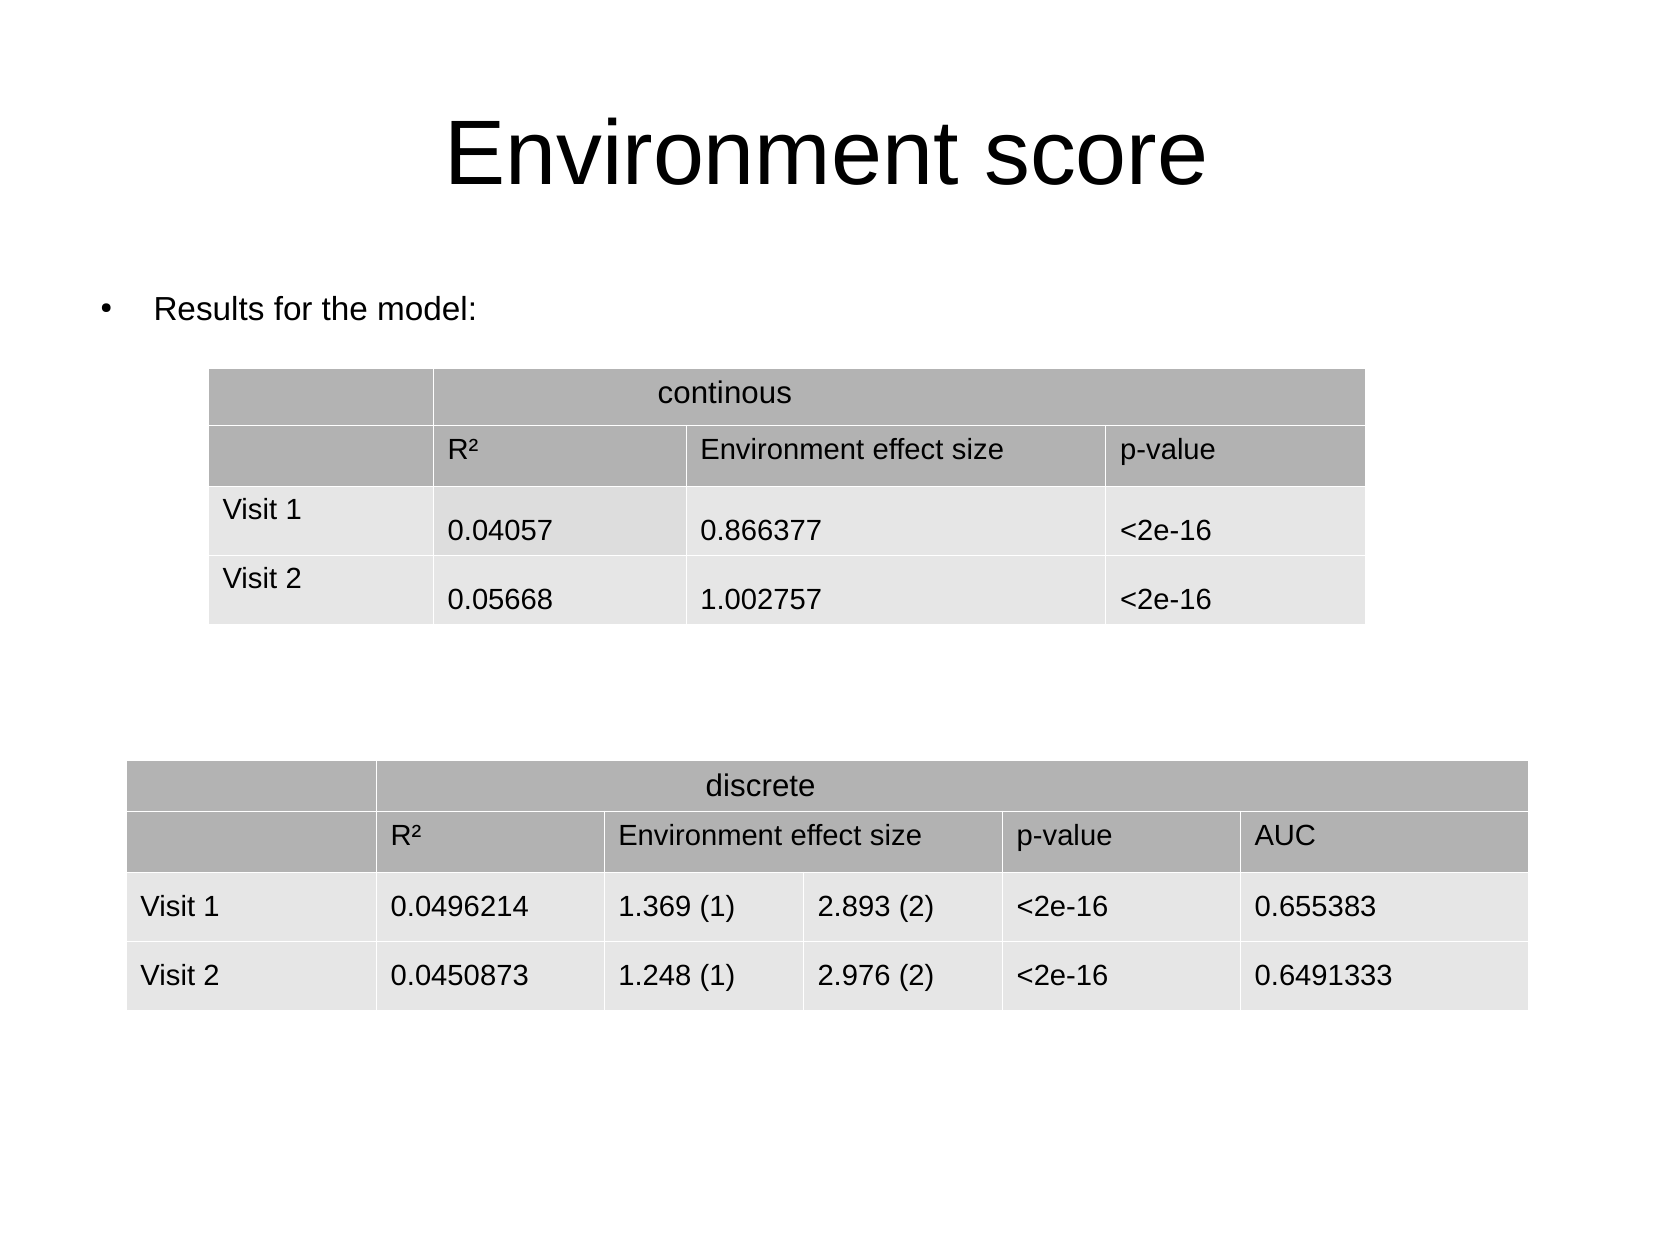

# Environment score
Results for the model:
| | continous | | |
| --- | --- | --- | --- |
| | R² | Environment effect size | p-value |
| Visit 1 | 0.04057 | 0.866377 | <2e-16 |
| Visit 2 | 0.05668 | 1.002757 | <2e-16 |
| | discrete | | | | |
| --- | --- | --- | --- | --- | --- |
| | R² | Environment effect size | | p-value | AUC |
| Visit 1 | 0.0496214 | 1.369 (1) | 2.893 (2) | <2e-16 | 0.655383 |
| Visit 2 | 0.0450873 | 1.248 (1) | 2.976 (2) | <2e-16 | 0.6491333 |